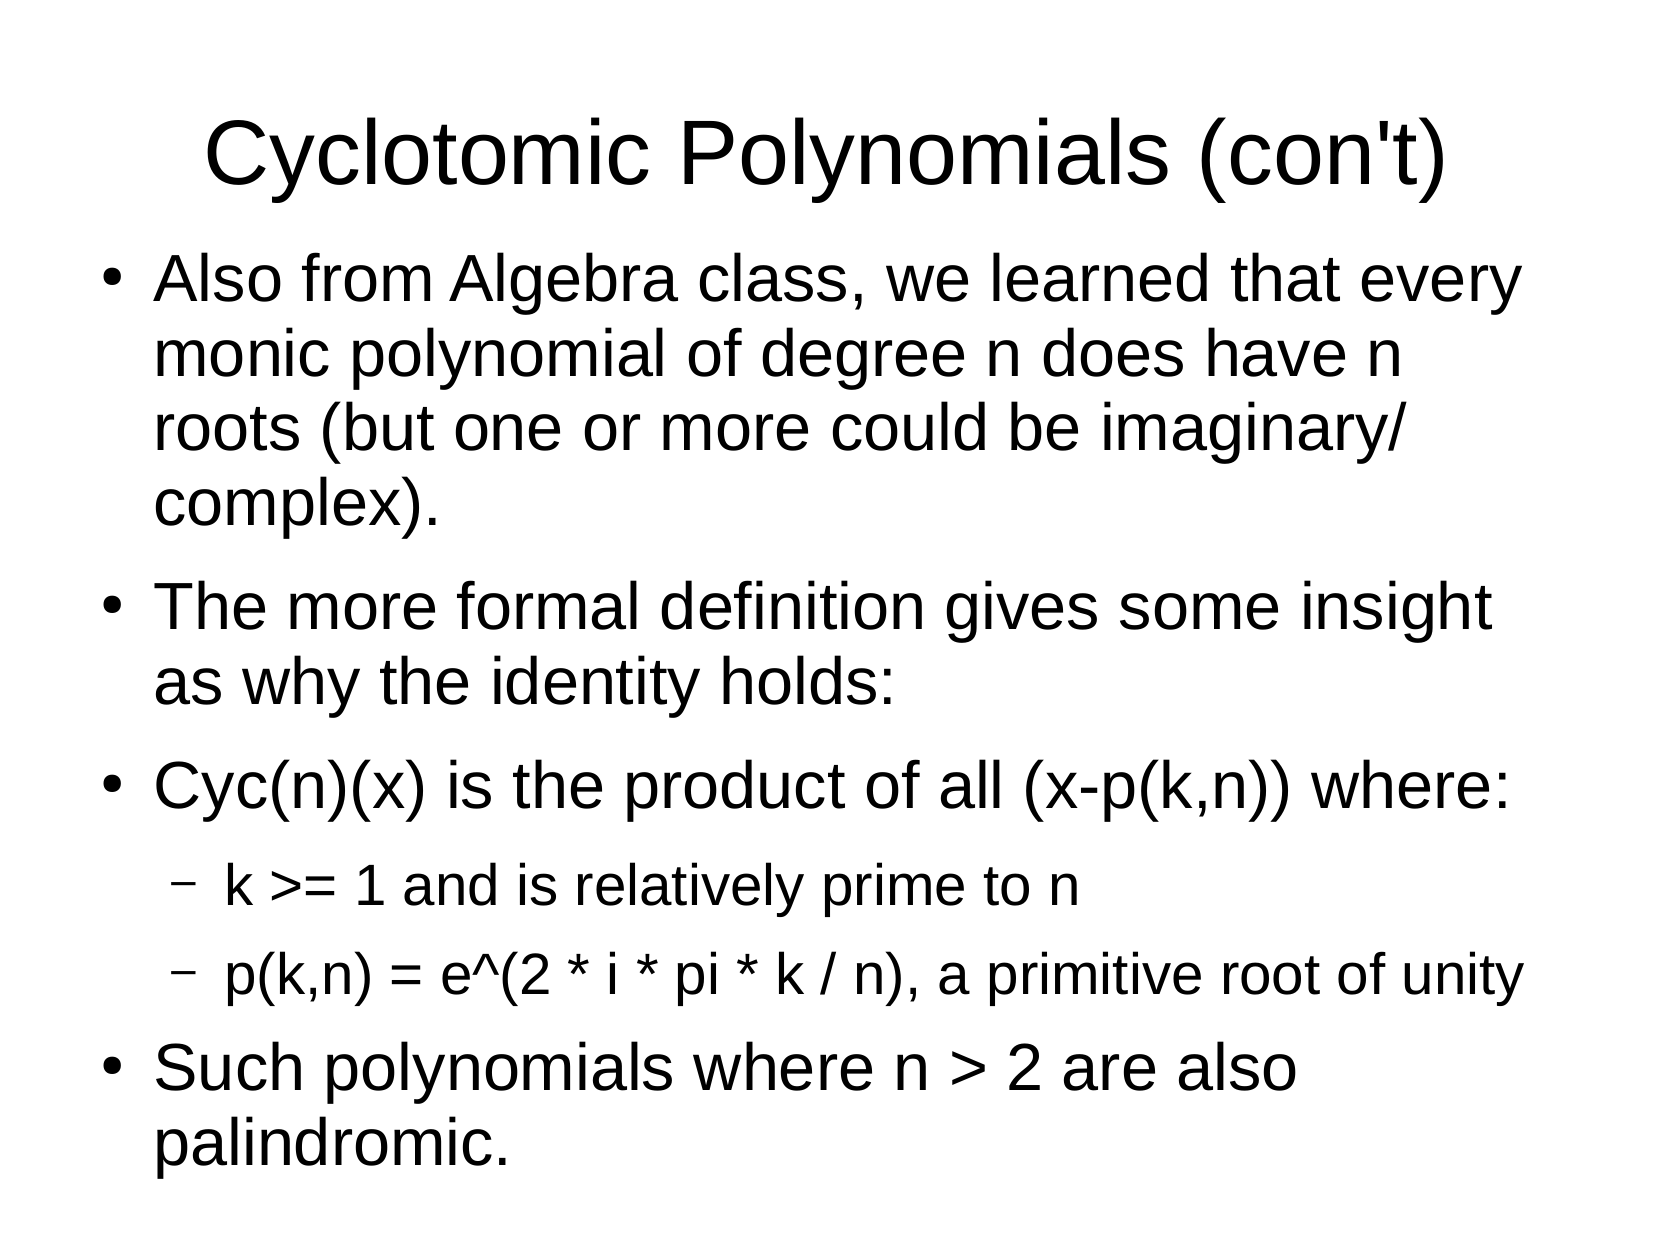

# Cyclotomic Polynomials (con't)
Also from Algebra class, we learned that every monic polynomial of degree n does have n roots (but one or more could be imaginary/ complex).
The more formal definition gives some insight as why the identity holds:
Cyc(n)(x) is the product of all (x-p(k,n)) where:
k >= 1 and is relatively prime to n
p(k,n) = e^(2 * i * pi * k / n), a primitive root of unity
Such polynomials where n > 2 are also palindromic.